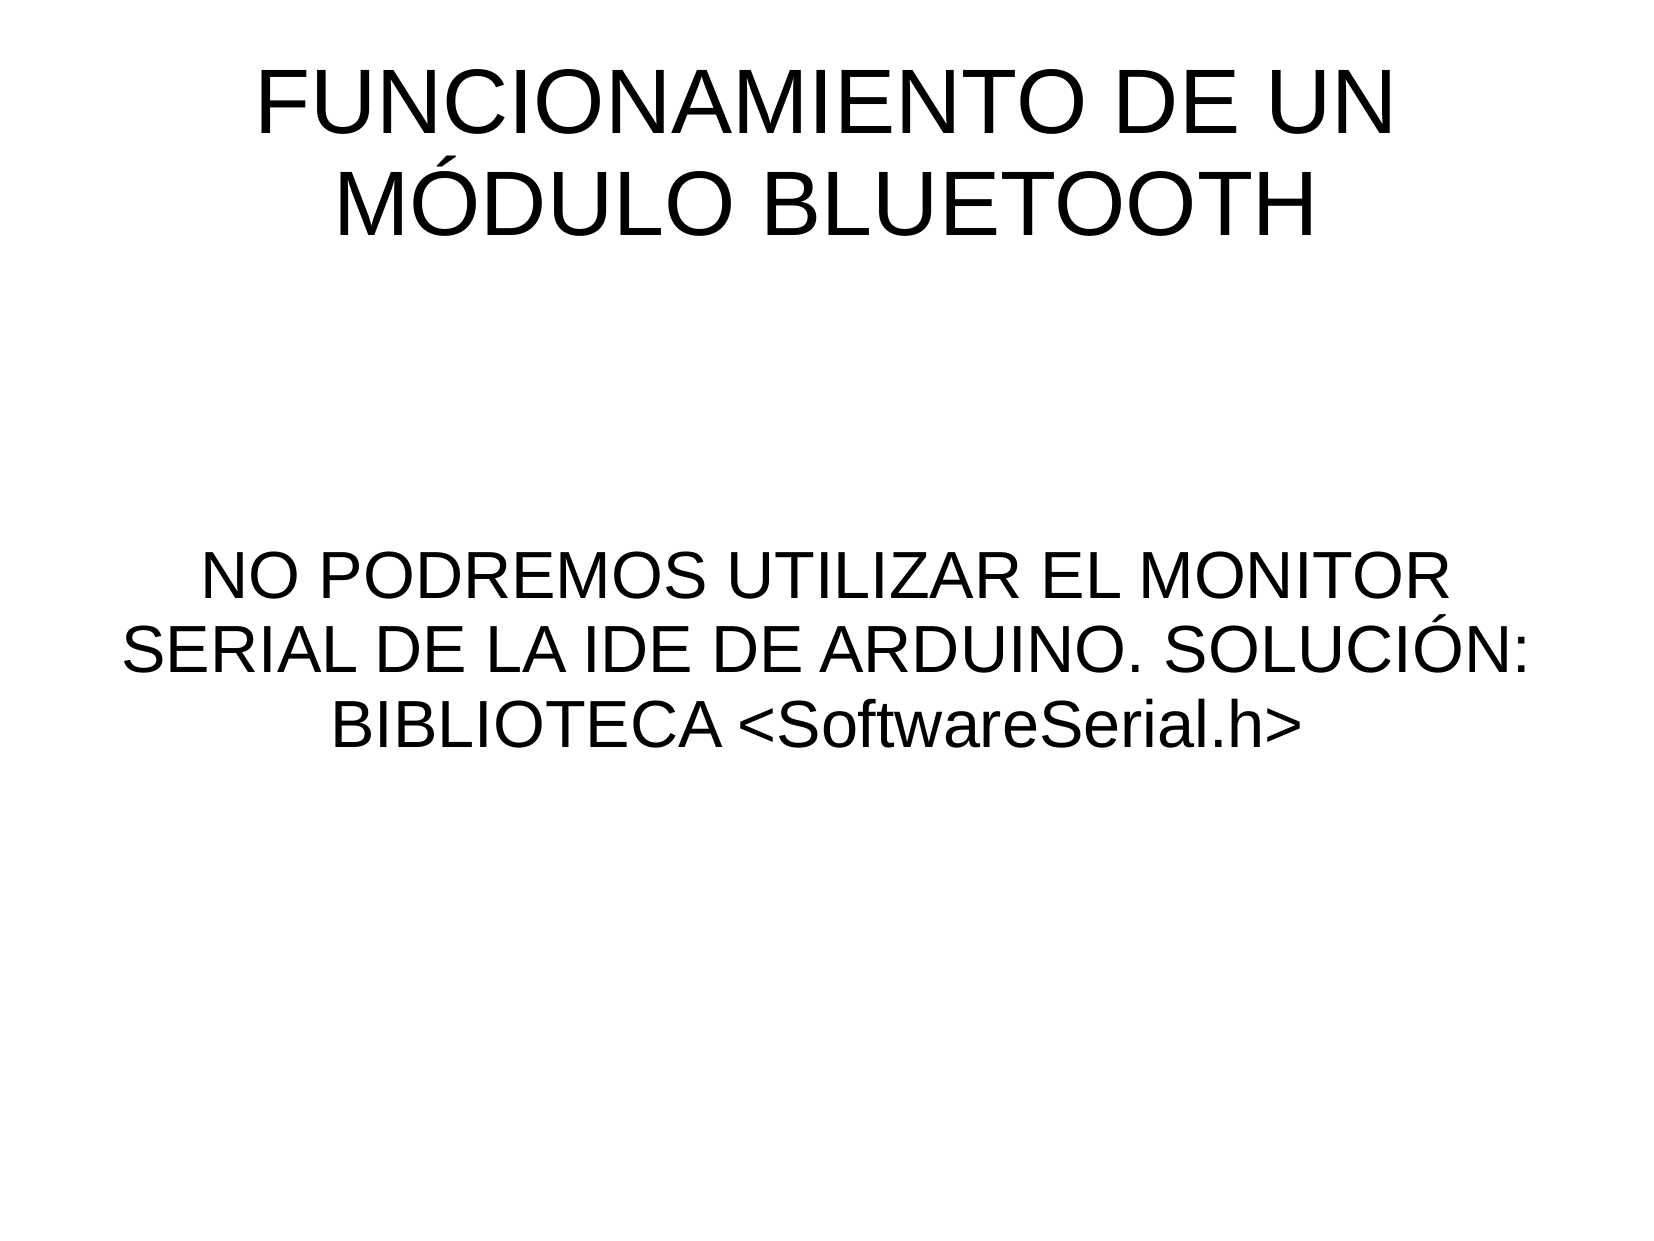

# FUNCIONAMIENTO DE UN MÓDULO BLUETOOTH
NO PODREMOS UTILIZAR EL MONITOR SERIAL DE LA IDE DE ARDUINO. SOLUCIÓN:
BIBLIOTECA <SoftwareSerial.h>